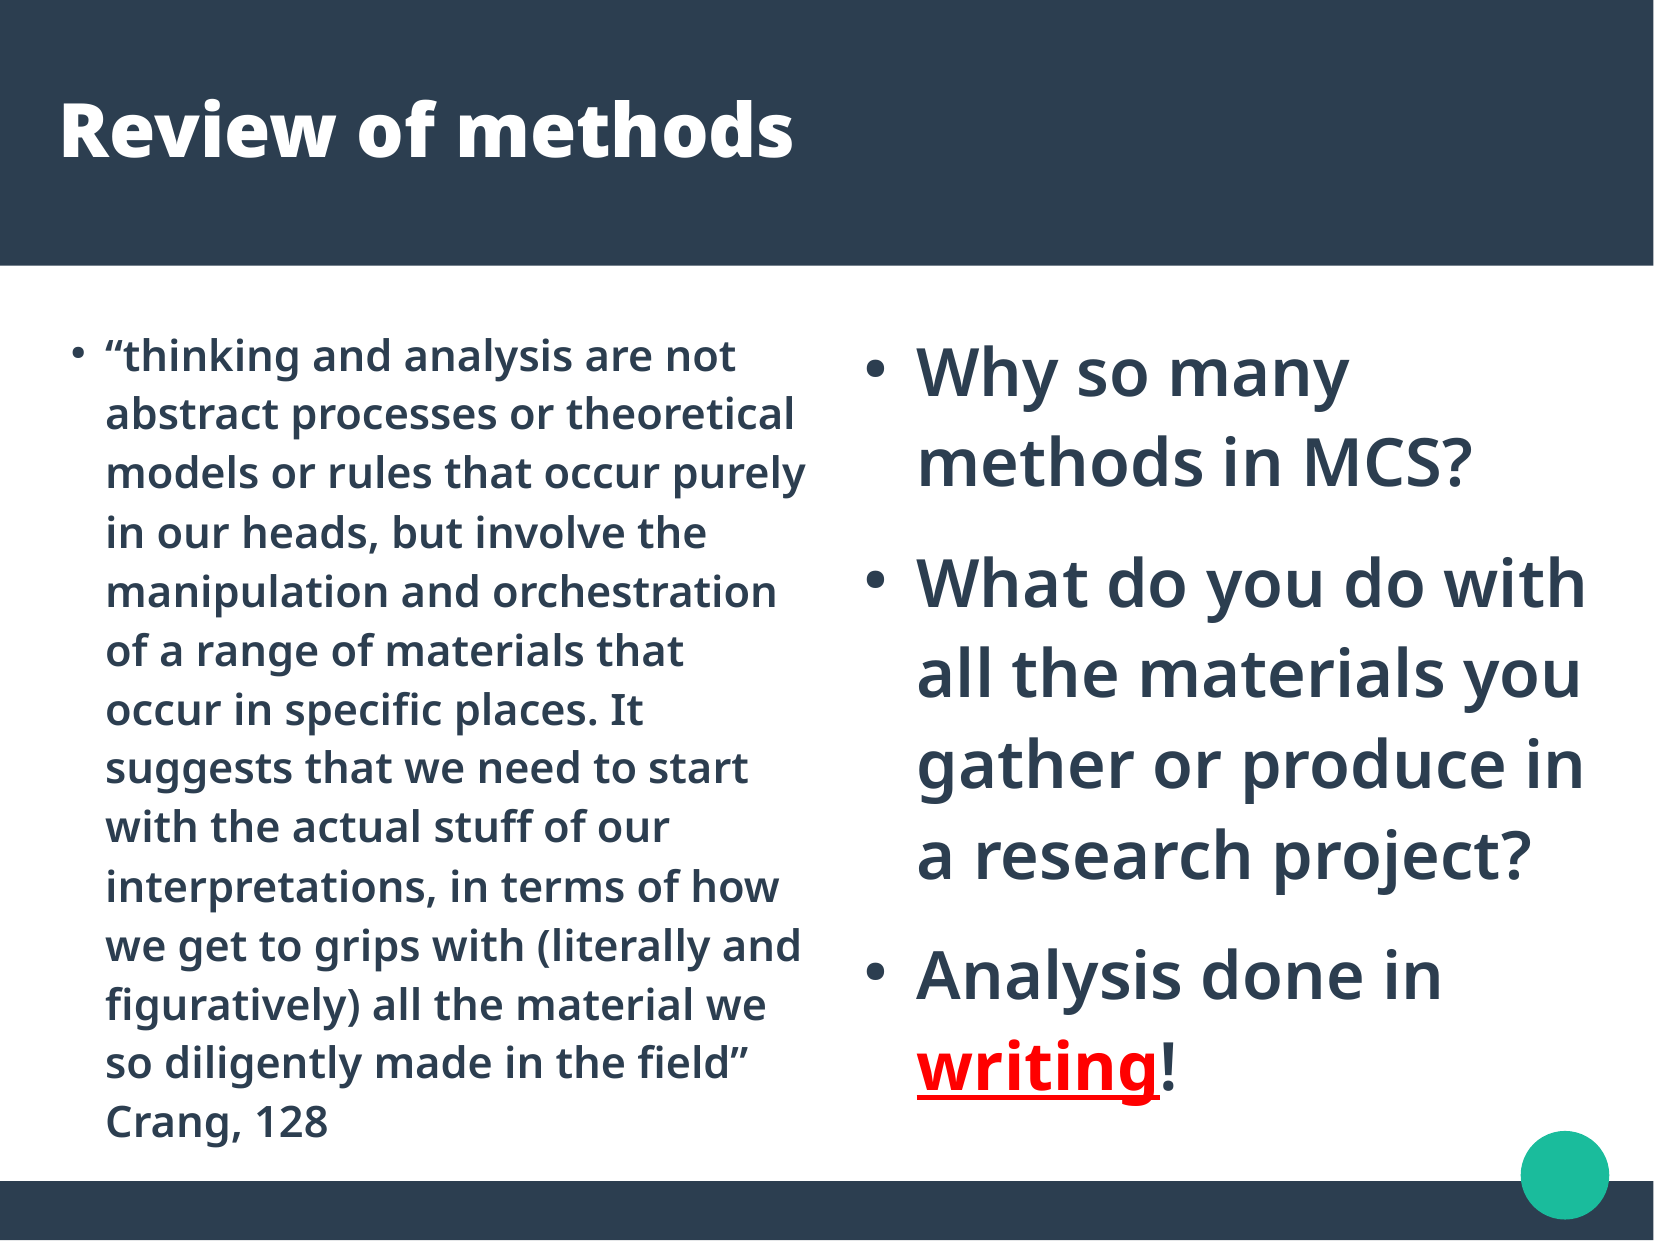

# Review of methods
“thinking and analysis are not abstract processes or theoretical models or rules that occur purely in our heads, but involve the manipulation and orchestration of a range of materials that occur in specific places. It suggests that we need to start with the actual stuff of our interpretations, in terms of how we get to grips with (literally and figuratively) all the material we so diligently made in the field” Crang, 128
Why so many methods in MCS?
What do you do with all the materials you gather or produce in a research project?
Analysis done in writing!